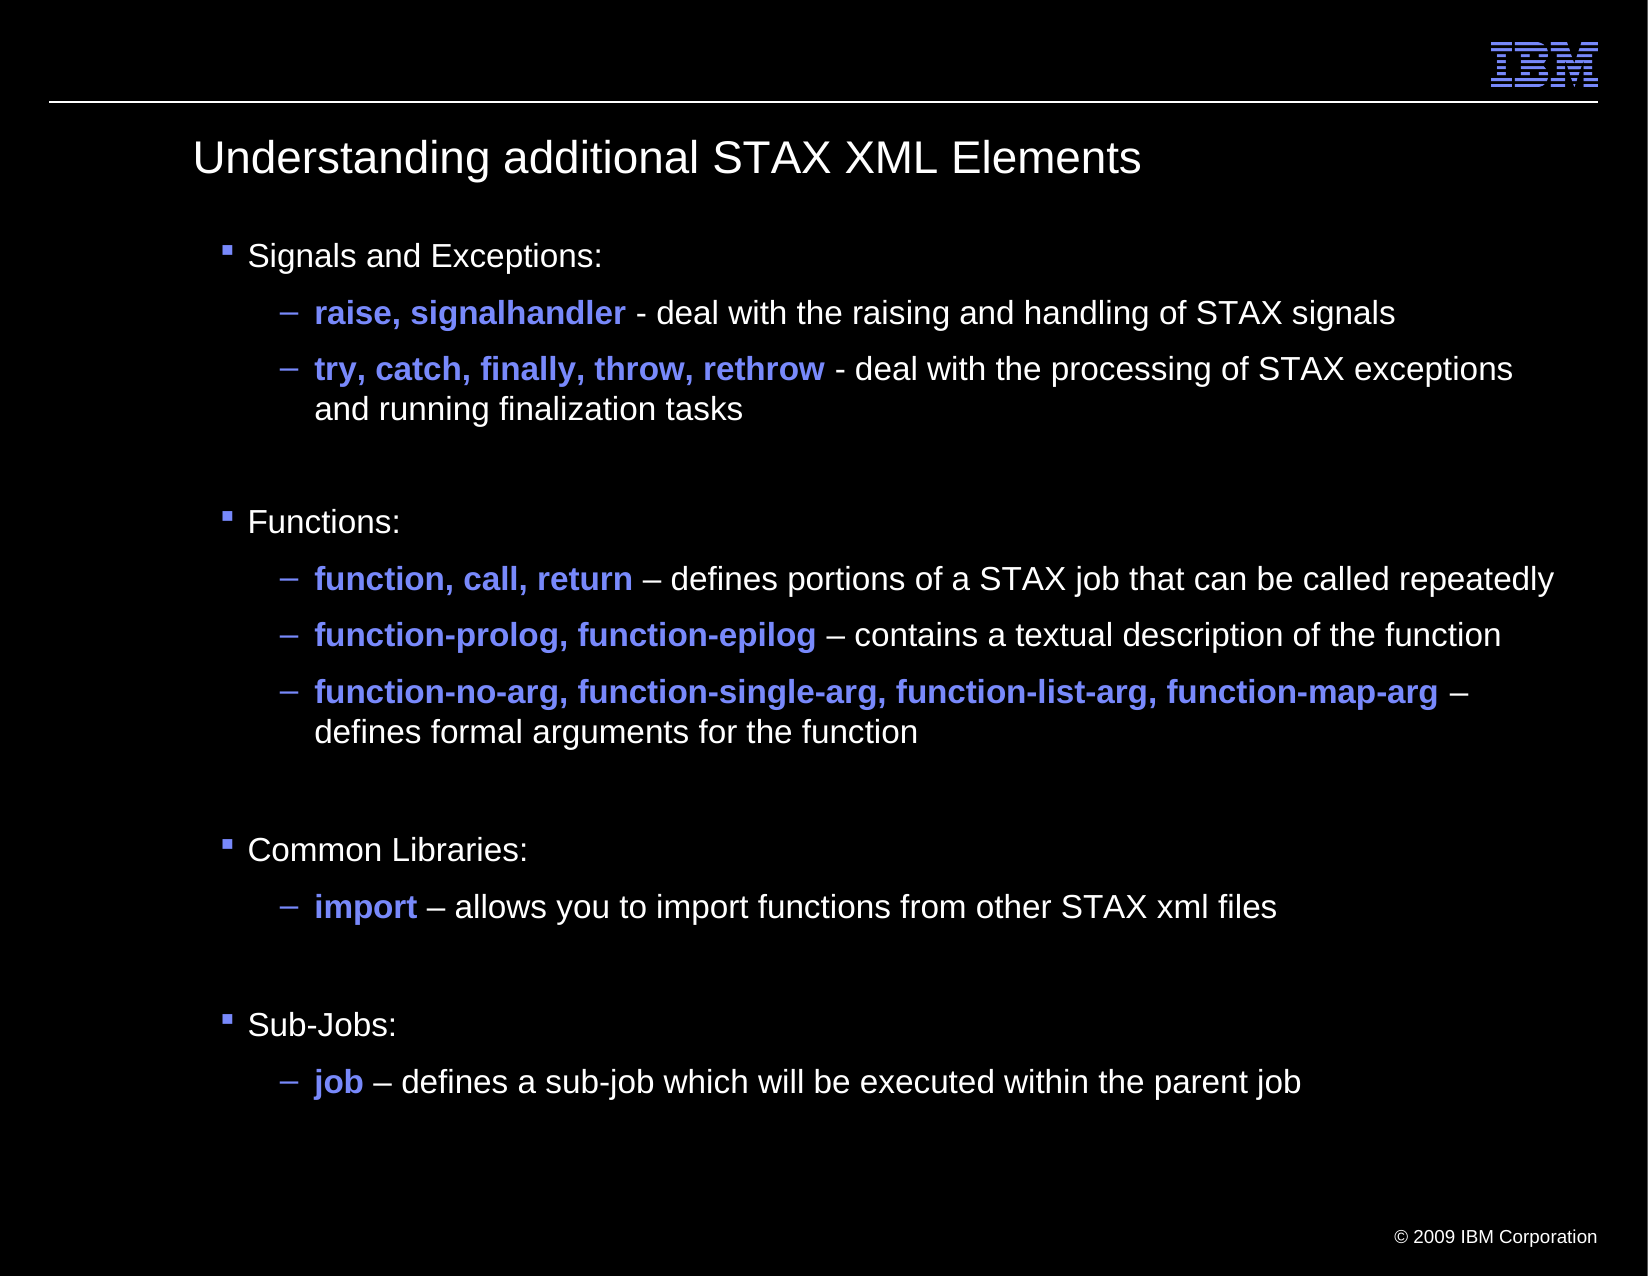

# Understanding additional STAX XML Elements
Signals and Exceptions:
raise, signalhandler - deal with the raising and handling of STAX signals
try, catch, finally, throw, rethrow - deal with the processing of STAX exceptions and running finalization tasks
Functions:
function, call, return – defines portions of a STAX job that can be called repeatedly
function-prolog, function-epilog – contains a textual description of the function
function-no-arg, function-single-arg, function-list-arg, function-map-arg – defines formal arguments for the function
Common Libraries:
import – allows you to import functions from other STAX xml files
Sub-Jobs:
job – defines a sub-job which will be executed within the parent job